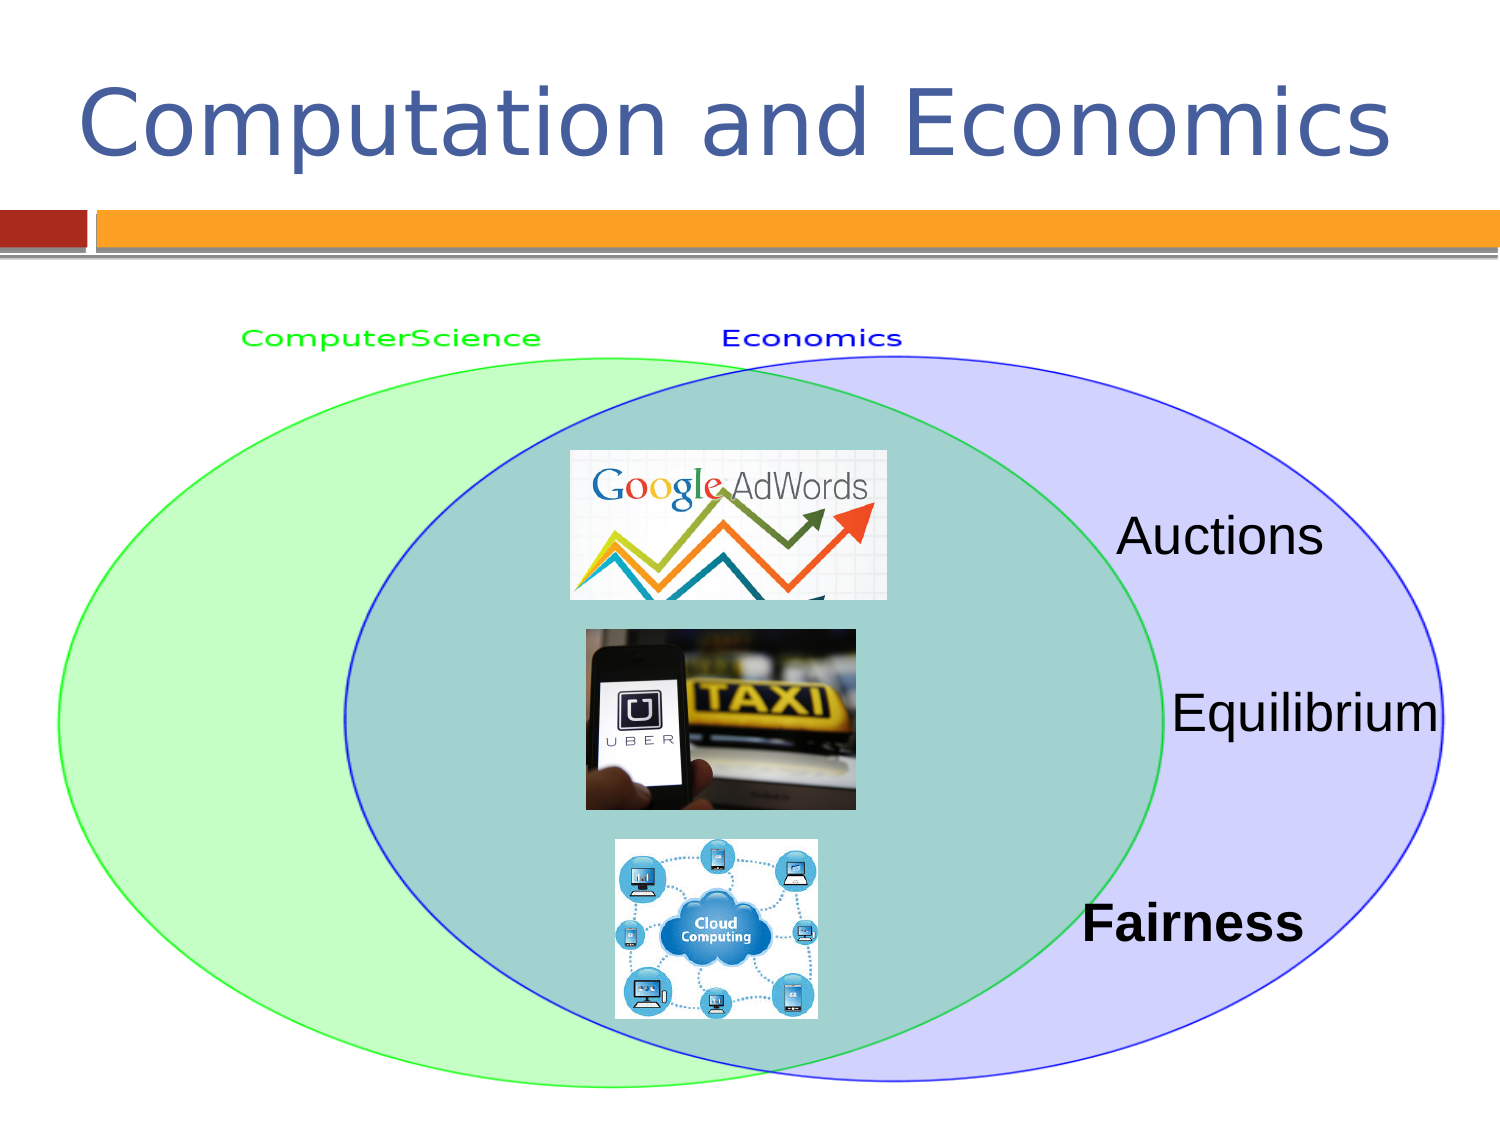

# Computation and Economics
Auctions
Equilibrium
Fairness